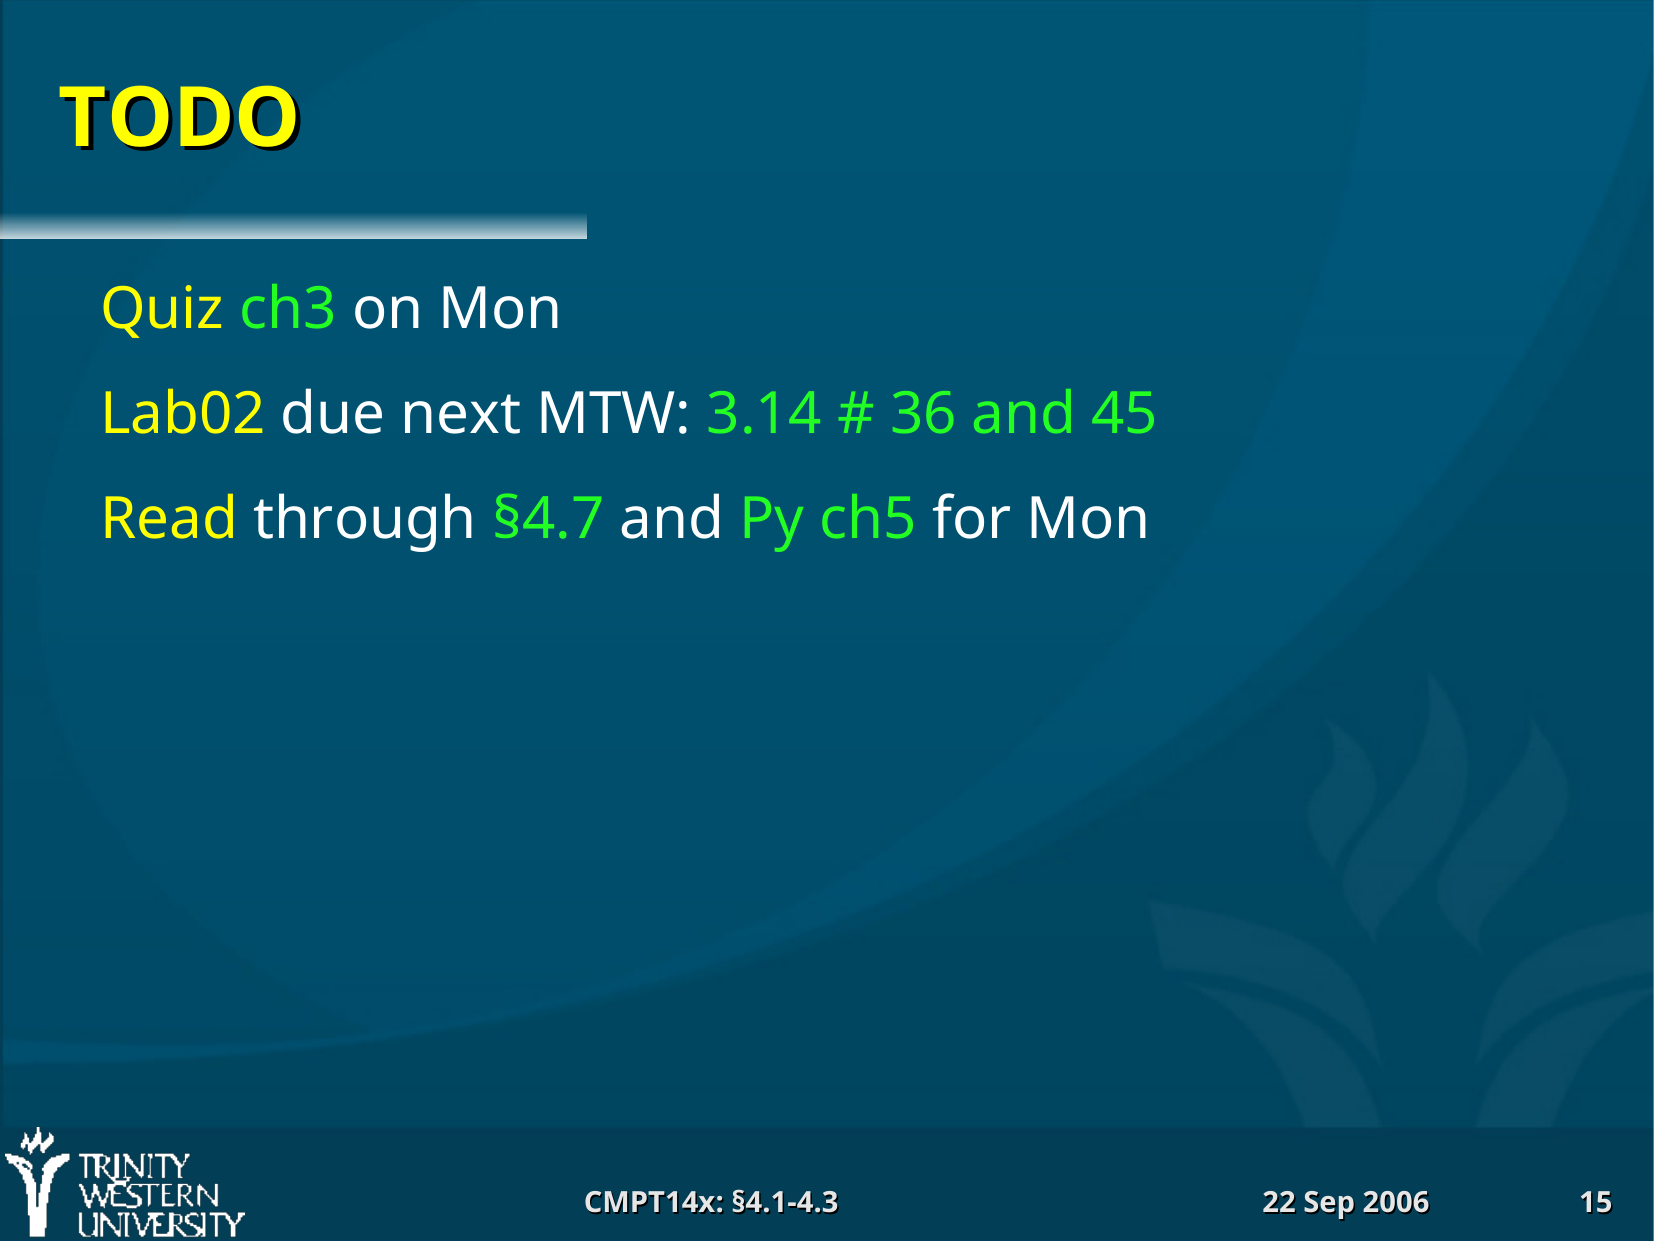

# TODO
Quiz ch3 on Mon
Lab02 due next MTW: 3.14 # 36 and 45
Read through §4.7 and Py ch5 for Mon
CMPT14x: §4.1-4.3
22 Sep 2006
15